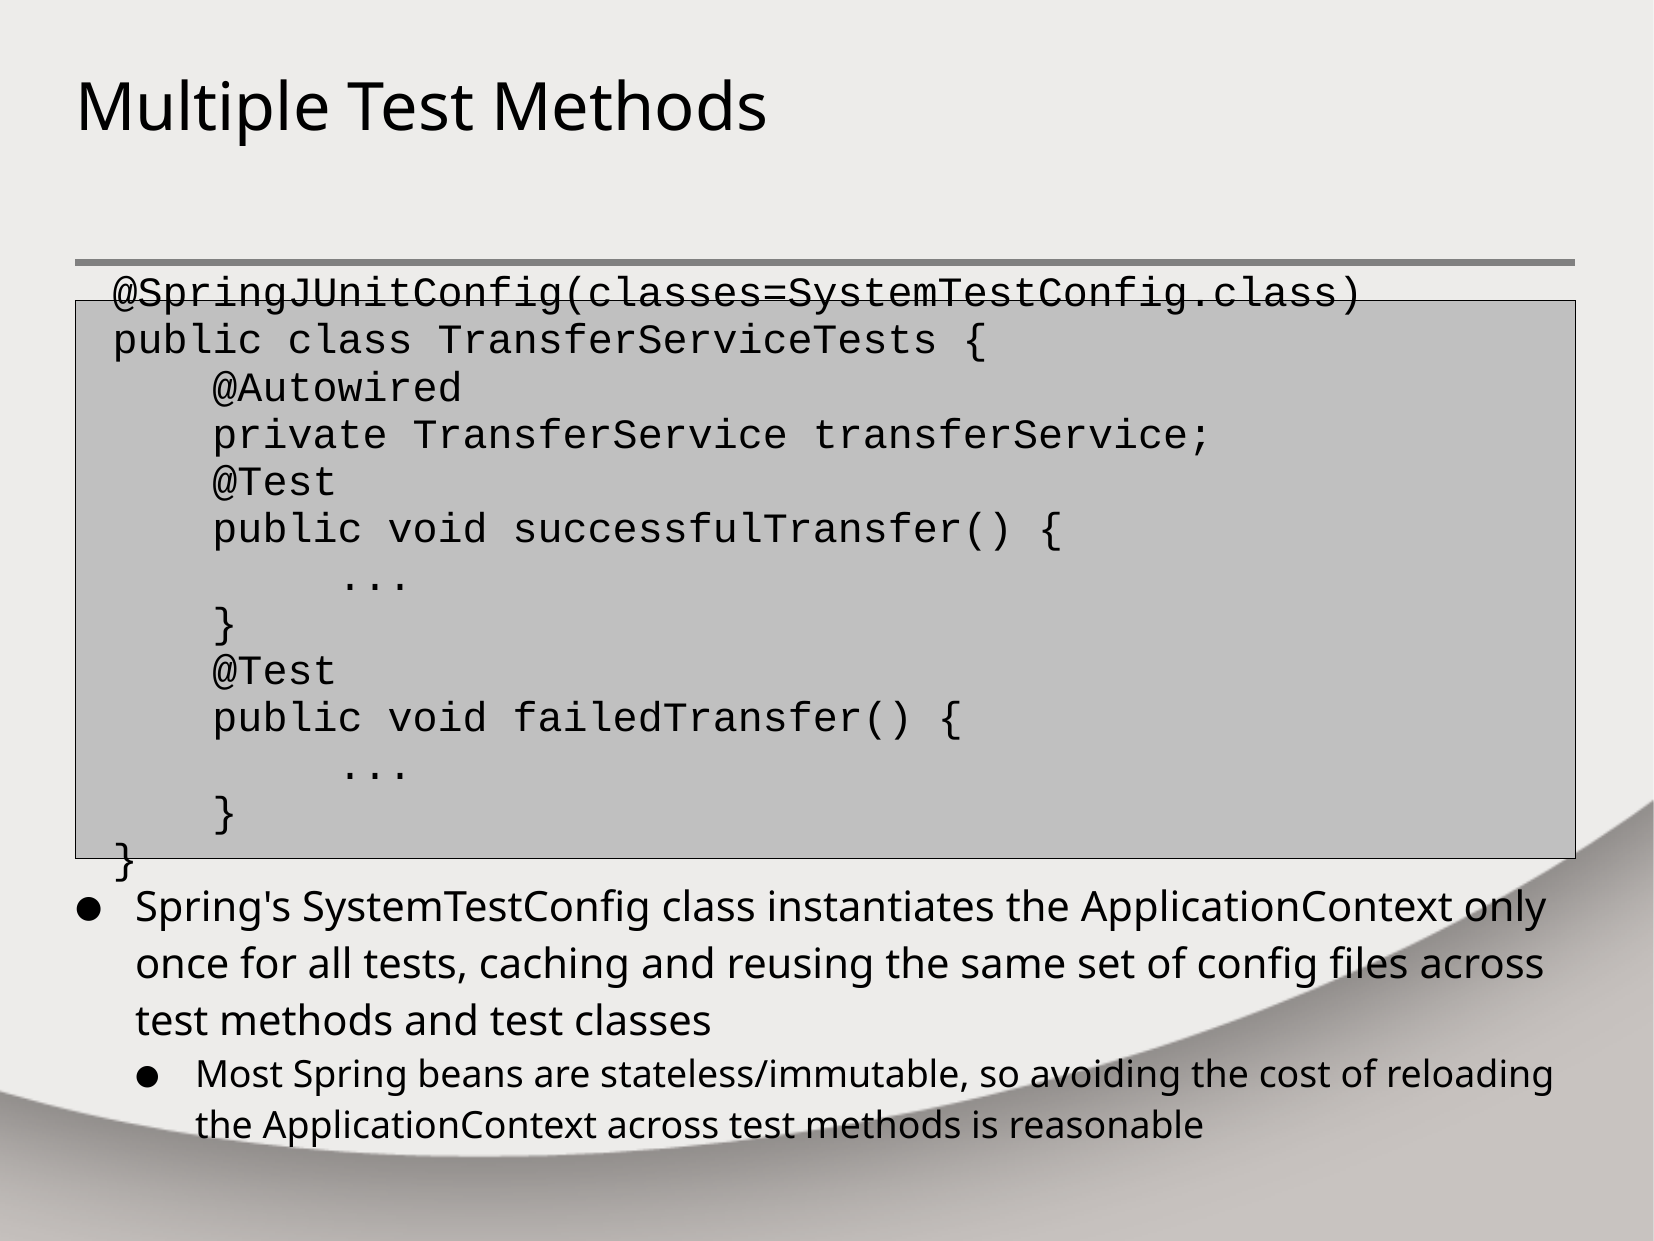

# Multiple Test Methods
@SpringJUnitConfig(classes=SystemTestConfig.class)
public class TransferServiceTests {
 @Autowired
 private TransferService transferService;
 @Test
 public void successfulTransfer() {
 ...
 }
 @Test
 public void failedTransfer() {
 ...
 }
}
Spring's SystemTestConfig class instantiates the ApplicationContext only once for all tests, caching and reusing the same set of config files across test methods and test classes
Most Spring beans are stateless/immutable, so avoiding the cost of reloading the ApplicationContext across test methods is reasonable